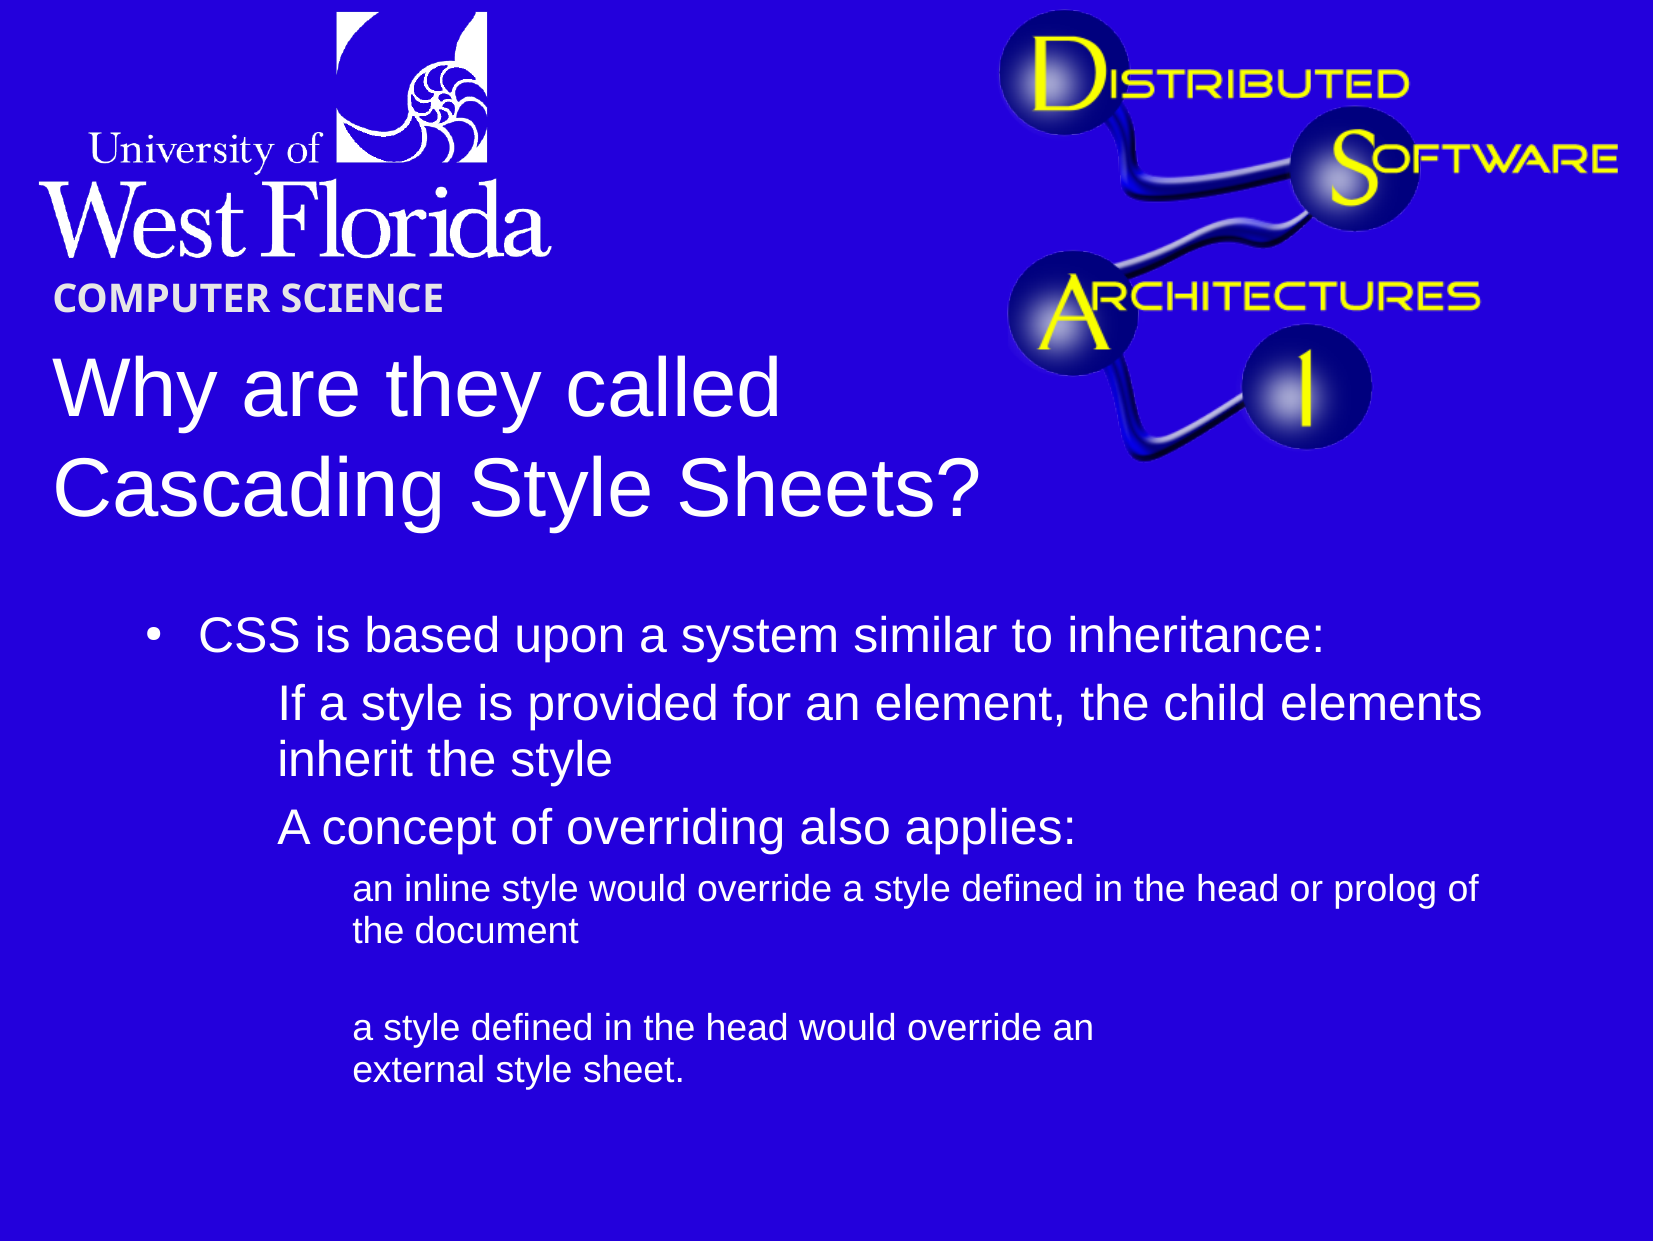

COMPUTER SCIENCE
# Why are they called Cascading Style Sheets?
CSS is based upon a system similar to inheritance:
		If a style is provided for an element, the child elements 		inherit the style
		A concept of overriding also applies:
			an inline style would override a style defined in the head or prolog of
			the document
			a style defined in the head would override an
			external style sheet.